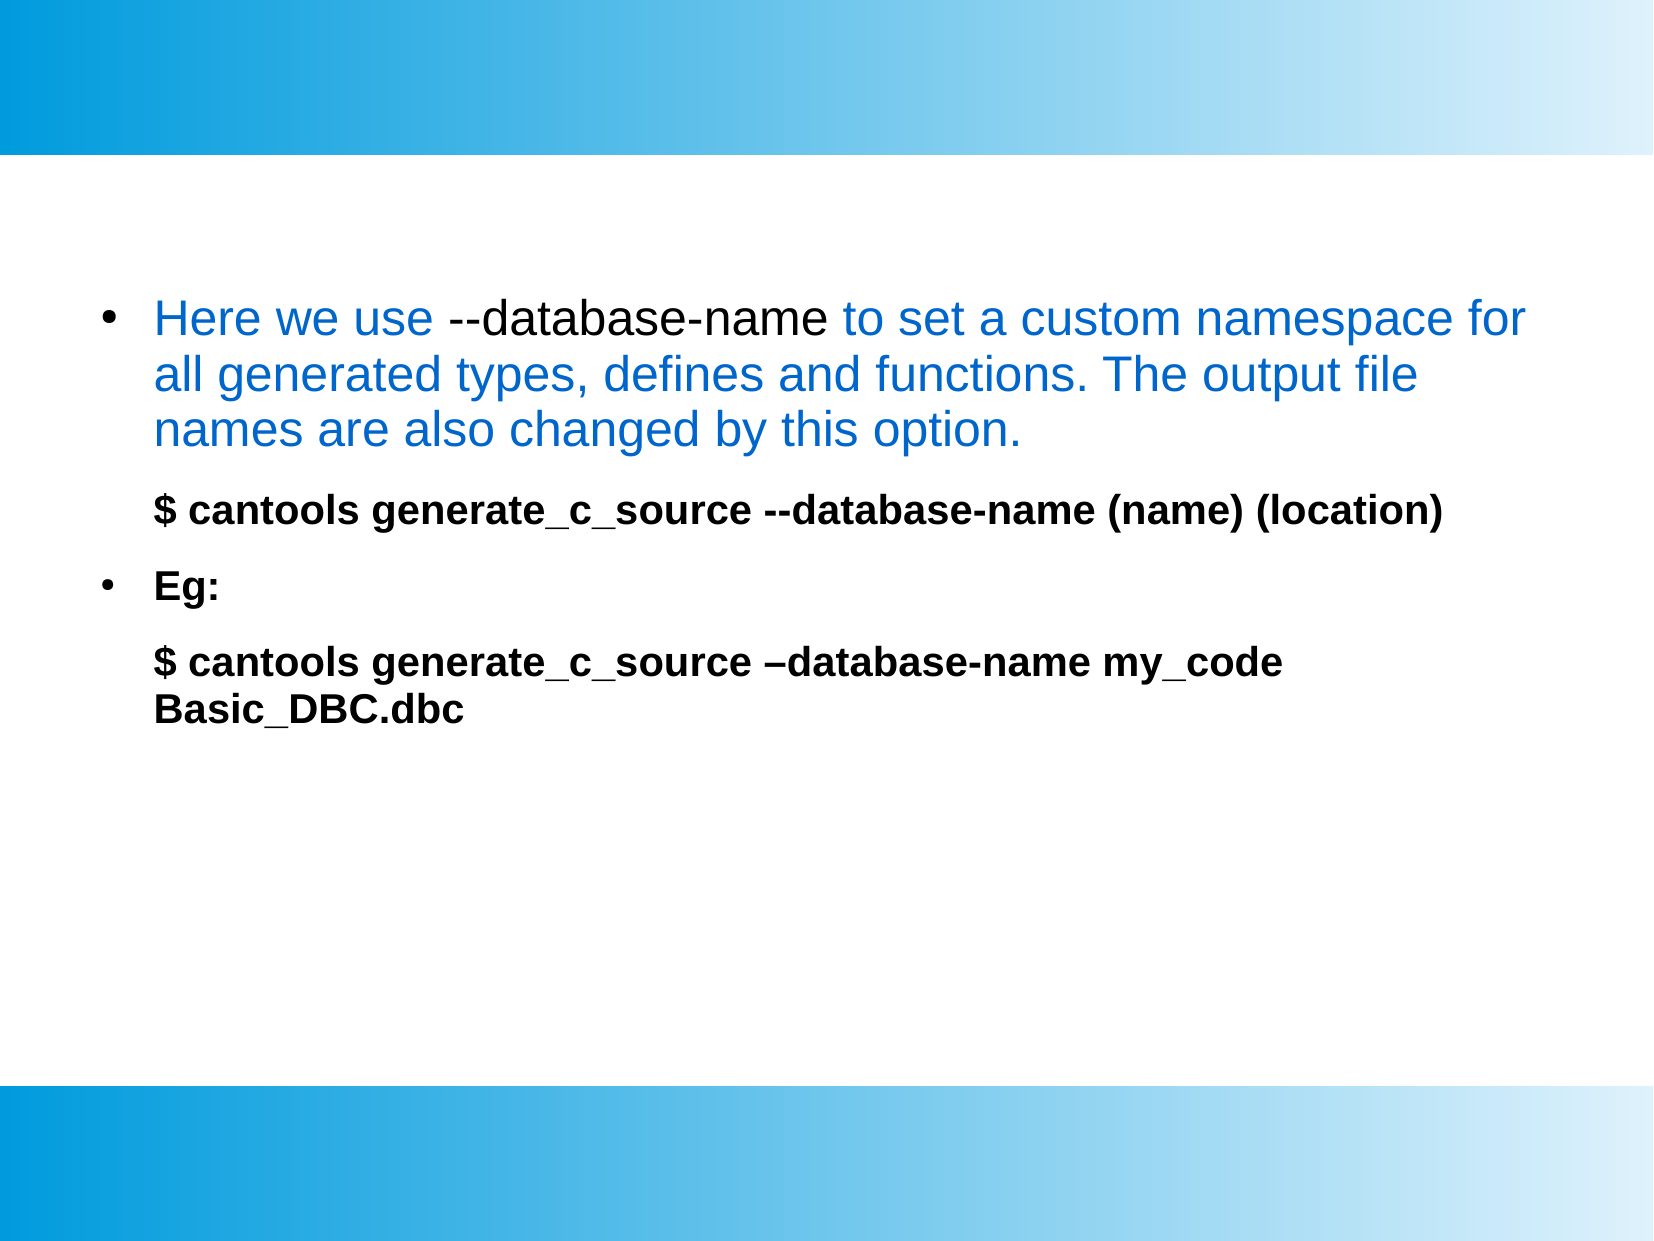

#
Here we use --database-name to set a custom namespace for all generated types, defines and functions. The output file names are also changed by this option.
$ cantools generate_c_source --database-name (name) (location)
Eg:
$ cantools generate_c_source –database-name my_code Basic_DBC.dbc